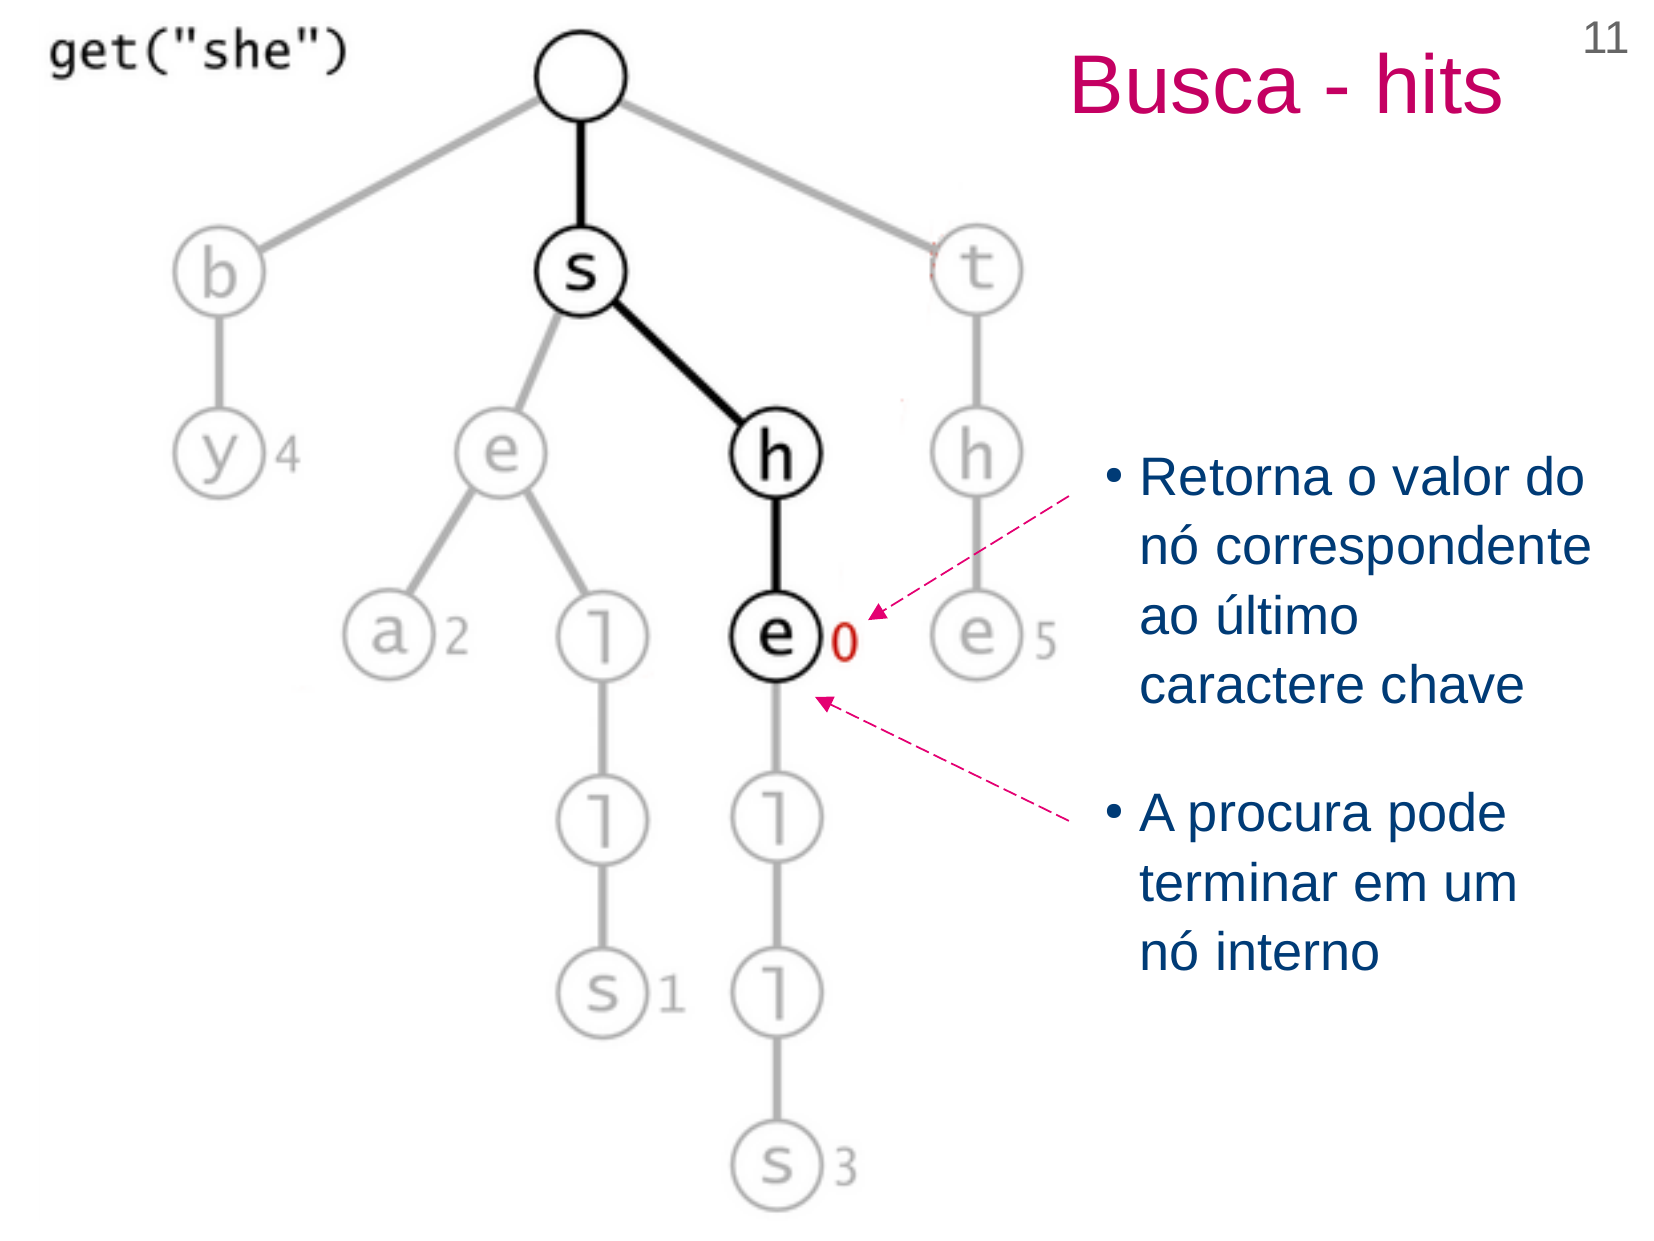

11
# Busca - hits
Retorna o valor do nó correspondente ao último caractere chave
A procura pode terminar em um nó interno